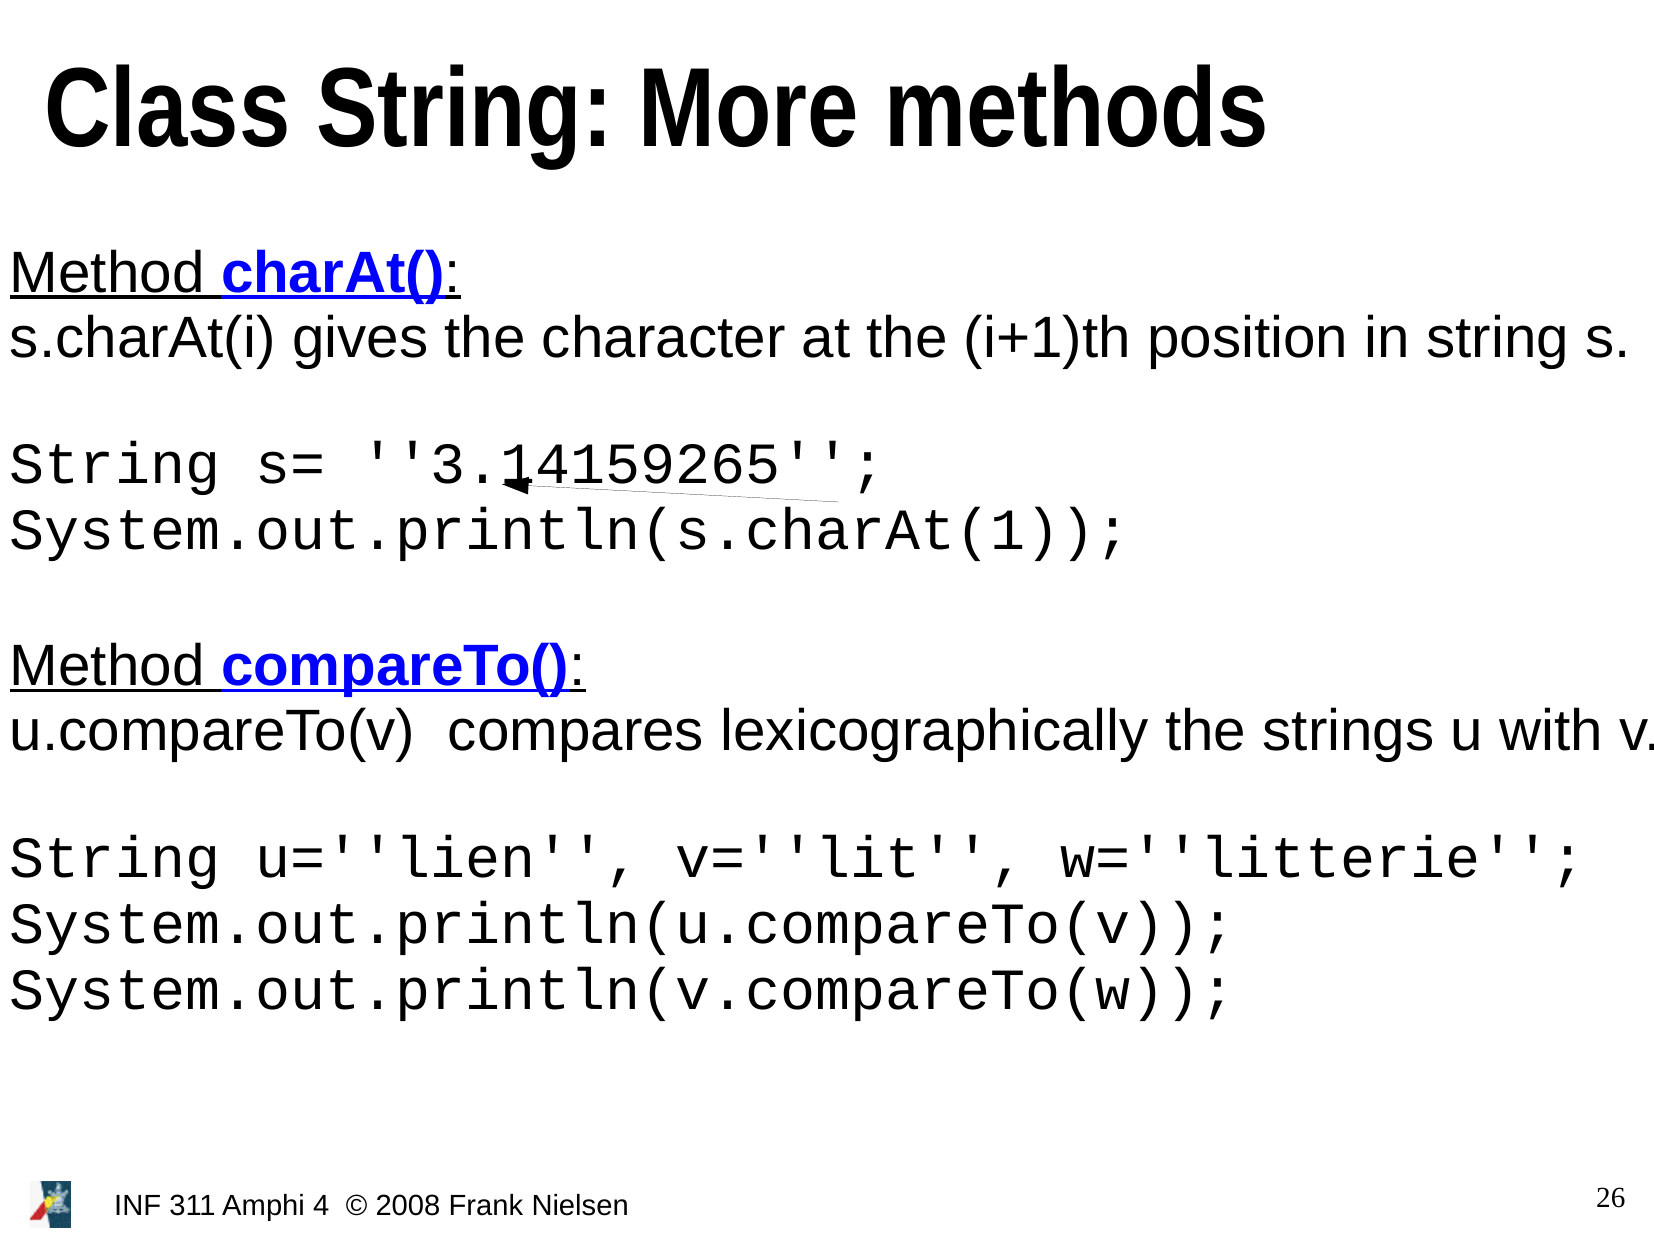

Class String: More methods
Method charAt():
s.charAt(i) gives the character at the (i+1)th position in string s.
String s= ''3.14159265'';
System.out.println(s.charAt(1));
Method compareTo():
u.compareTo(v) compares lexicographically the strings u with v.
String u=''lien'', v=''lit'', w=''litterie'';
System.out.println(u.compareTo(v));
System.out.println(v.compareTo(w));